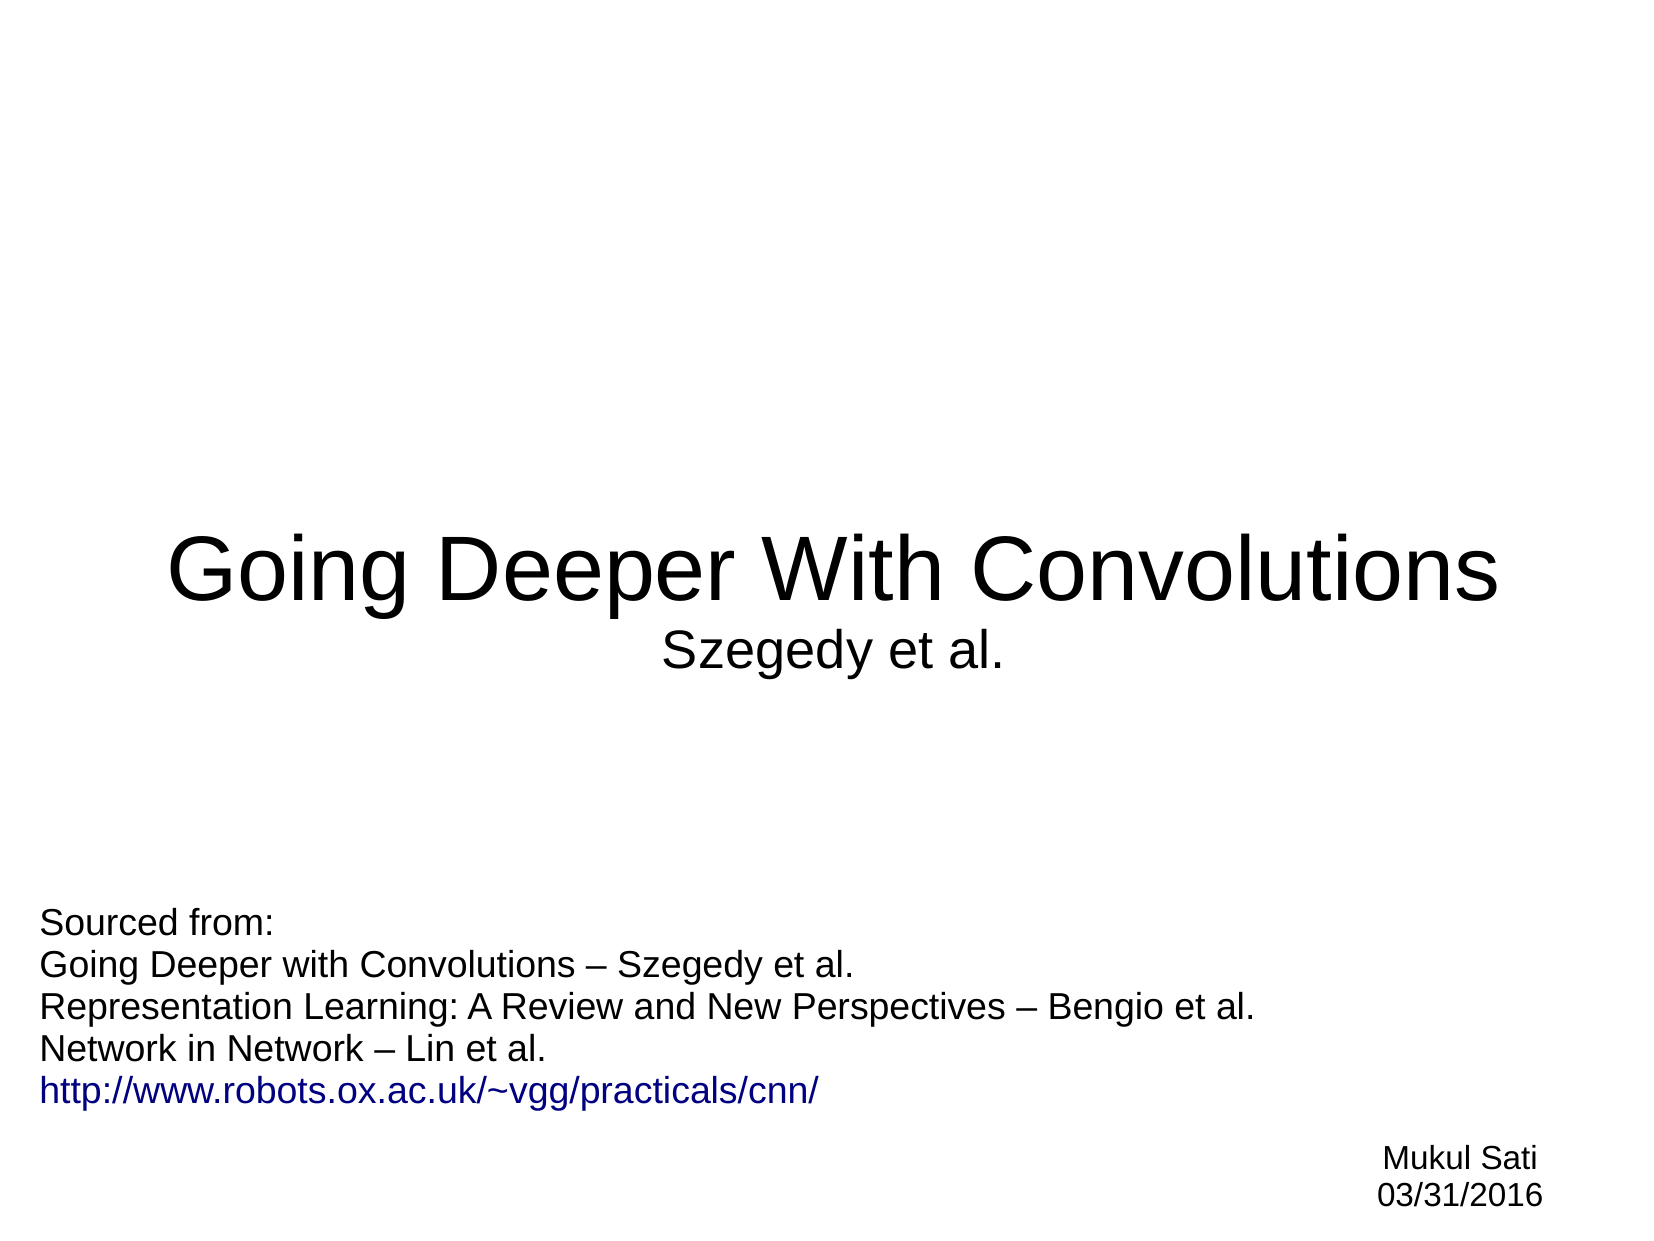

# Going Deeper With Convolutions Szegedy et al.
Sourced from:
Going Deeper with Convolutions – Szegedy et al.
Representation Learning: A Review and New Perspectives – Bengio et al.
Network in Network – Lin et al.
http://www.robots.ox.ac.uk/~vgg/practicals/cnn/
Mukul Sati
03/31/2016